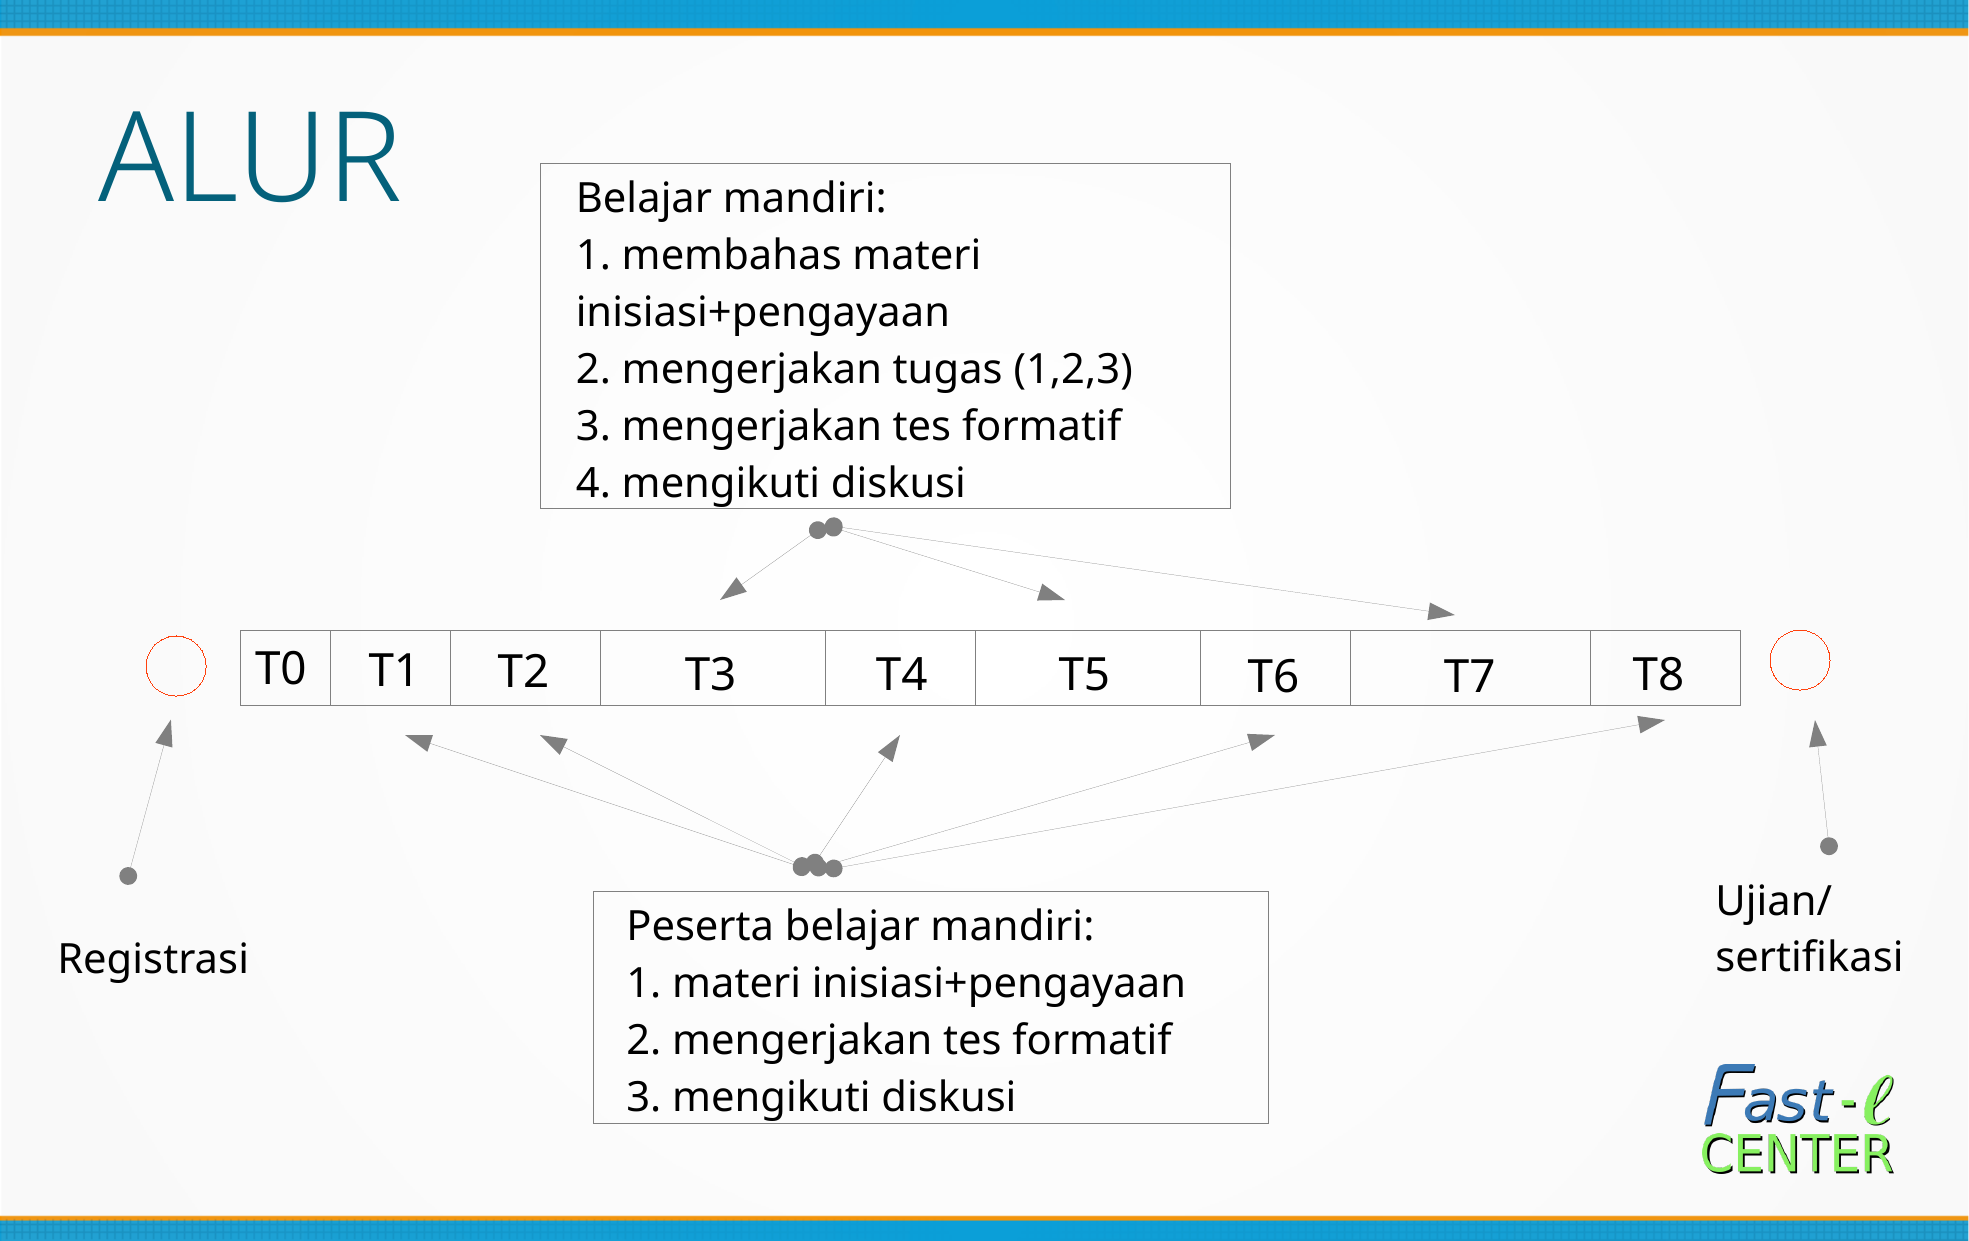

# ALUR
Belajar mandiri:
1. membahas materi inisiasi+pengayaan
2. mengerjakan tugas (1,2,3)
3. mengerjakan tes formatif
4. mengikuti diskusi
T0
T1
T2
T3
T4
T5
T8
T6
T7
Ujian/
sertifikasi
Peserta belajar mandiri:
1. materi inisiasi+pengayaan
2. mengerjakan tes formatif
3. mengikuti diskusi
Registrasi